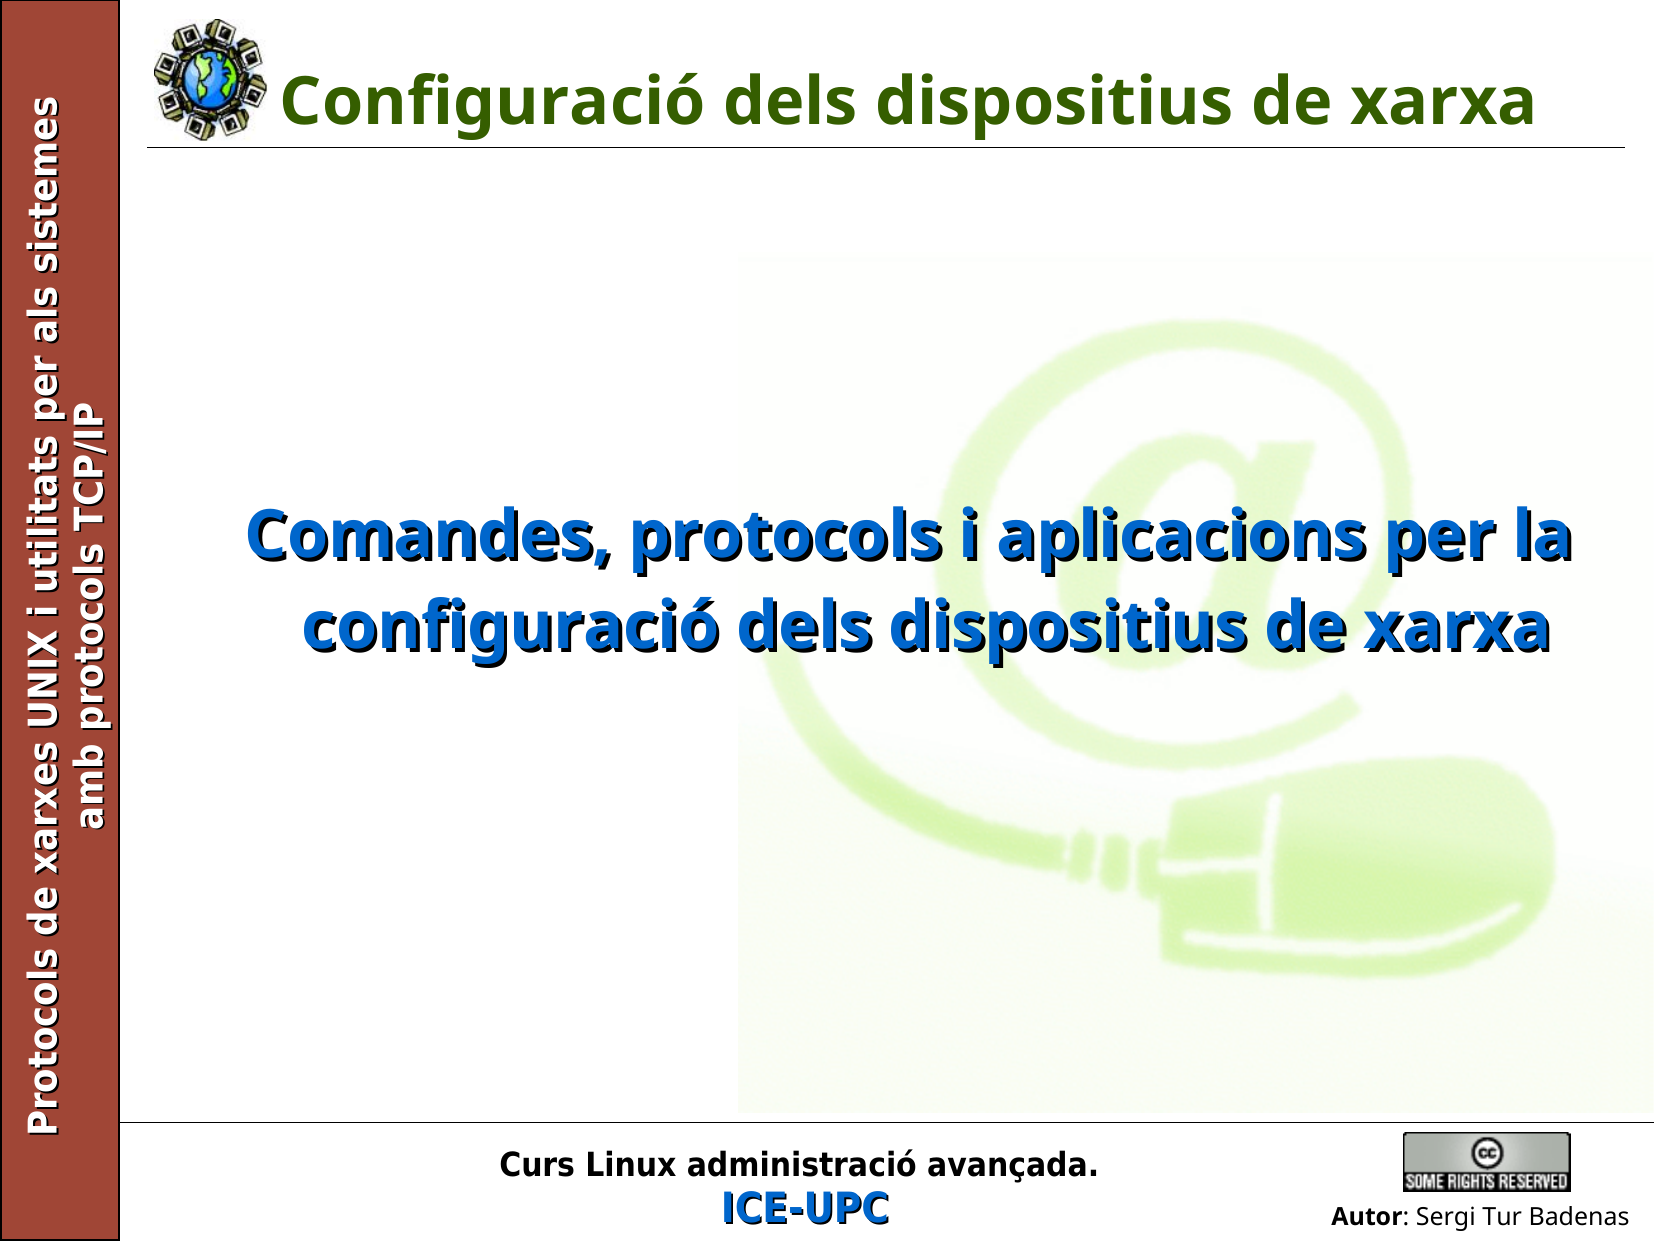

# Configuració dels dispositius de xarxa
Comandes, protocols i aplicacions per la configuració dels dispositius de xarxa